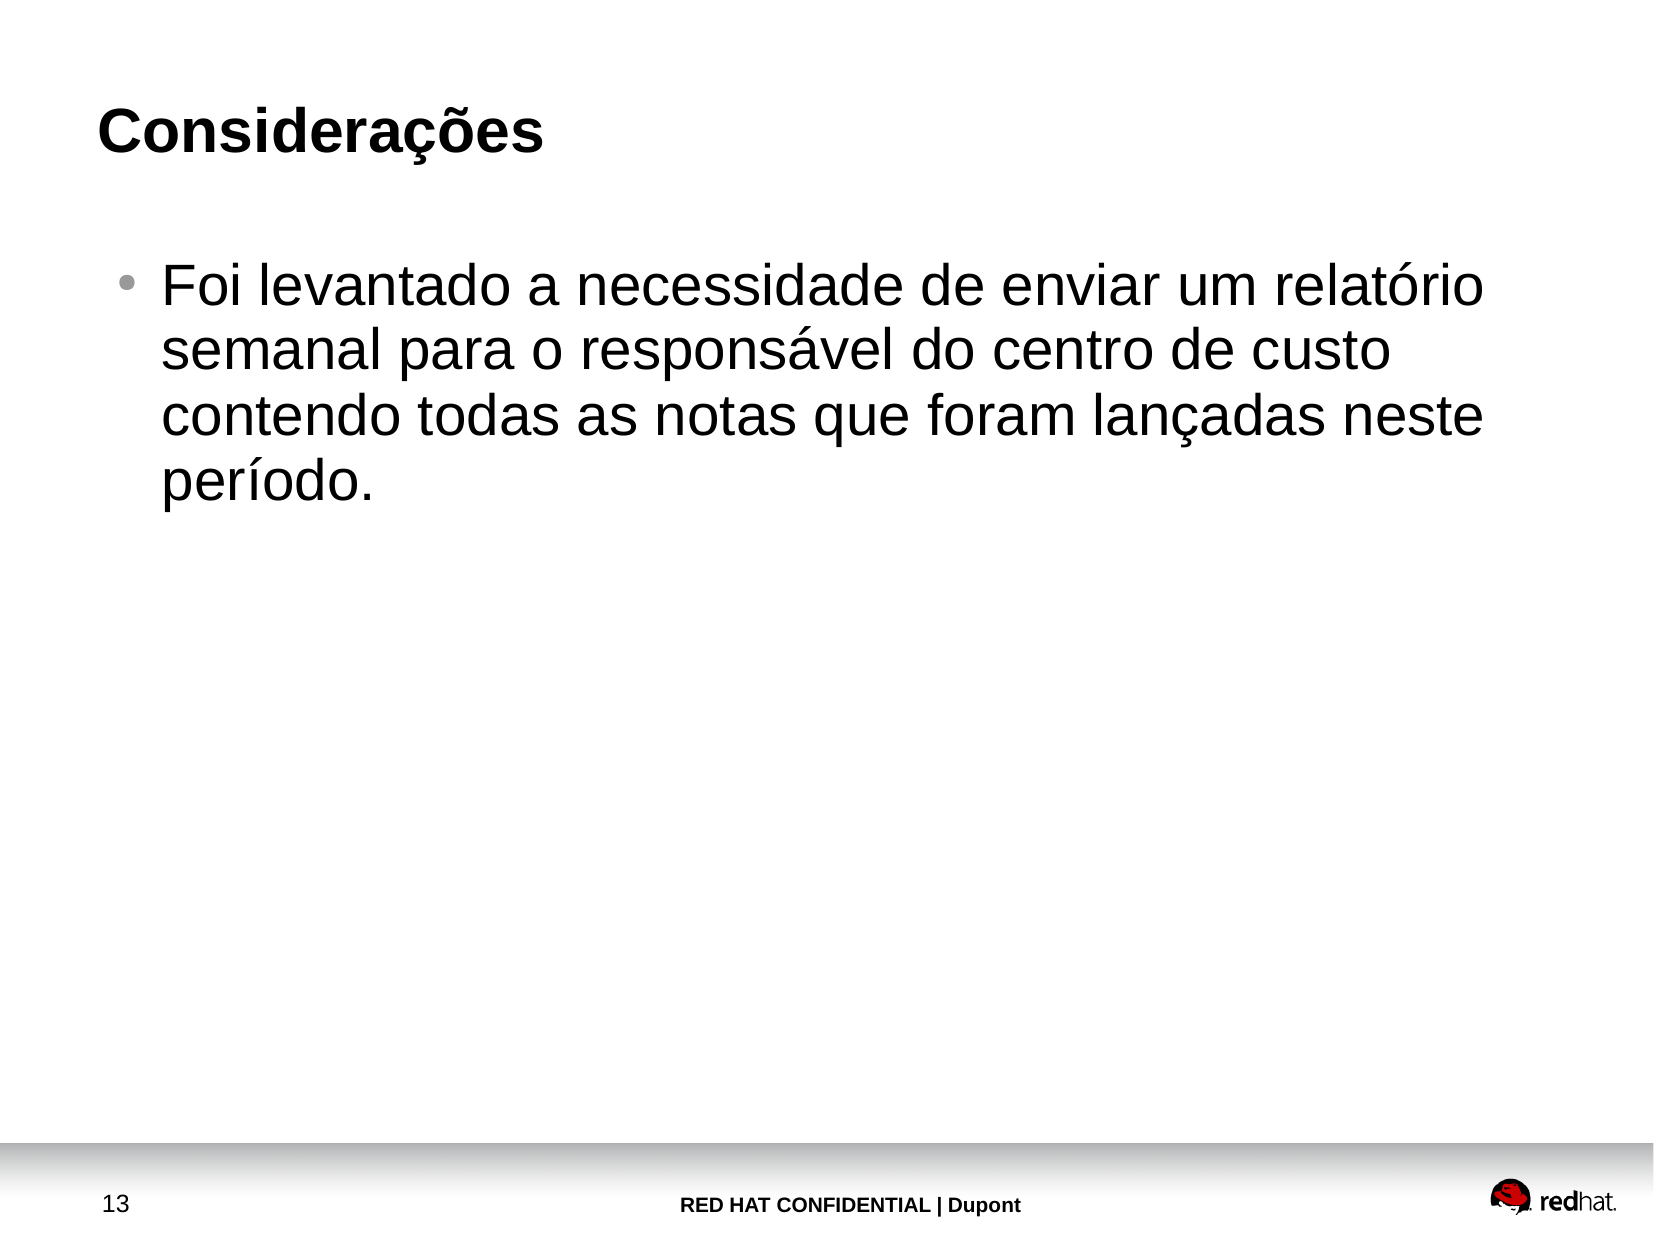

Considerações
Foi levantado a necessidade de enviar um relatório semanal para o responsável do centro de custo contendo todas as notas que foram lançadas neste período.